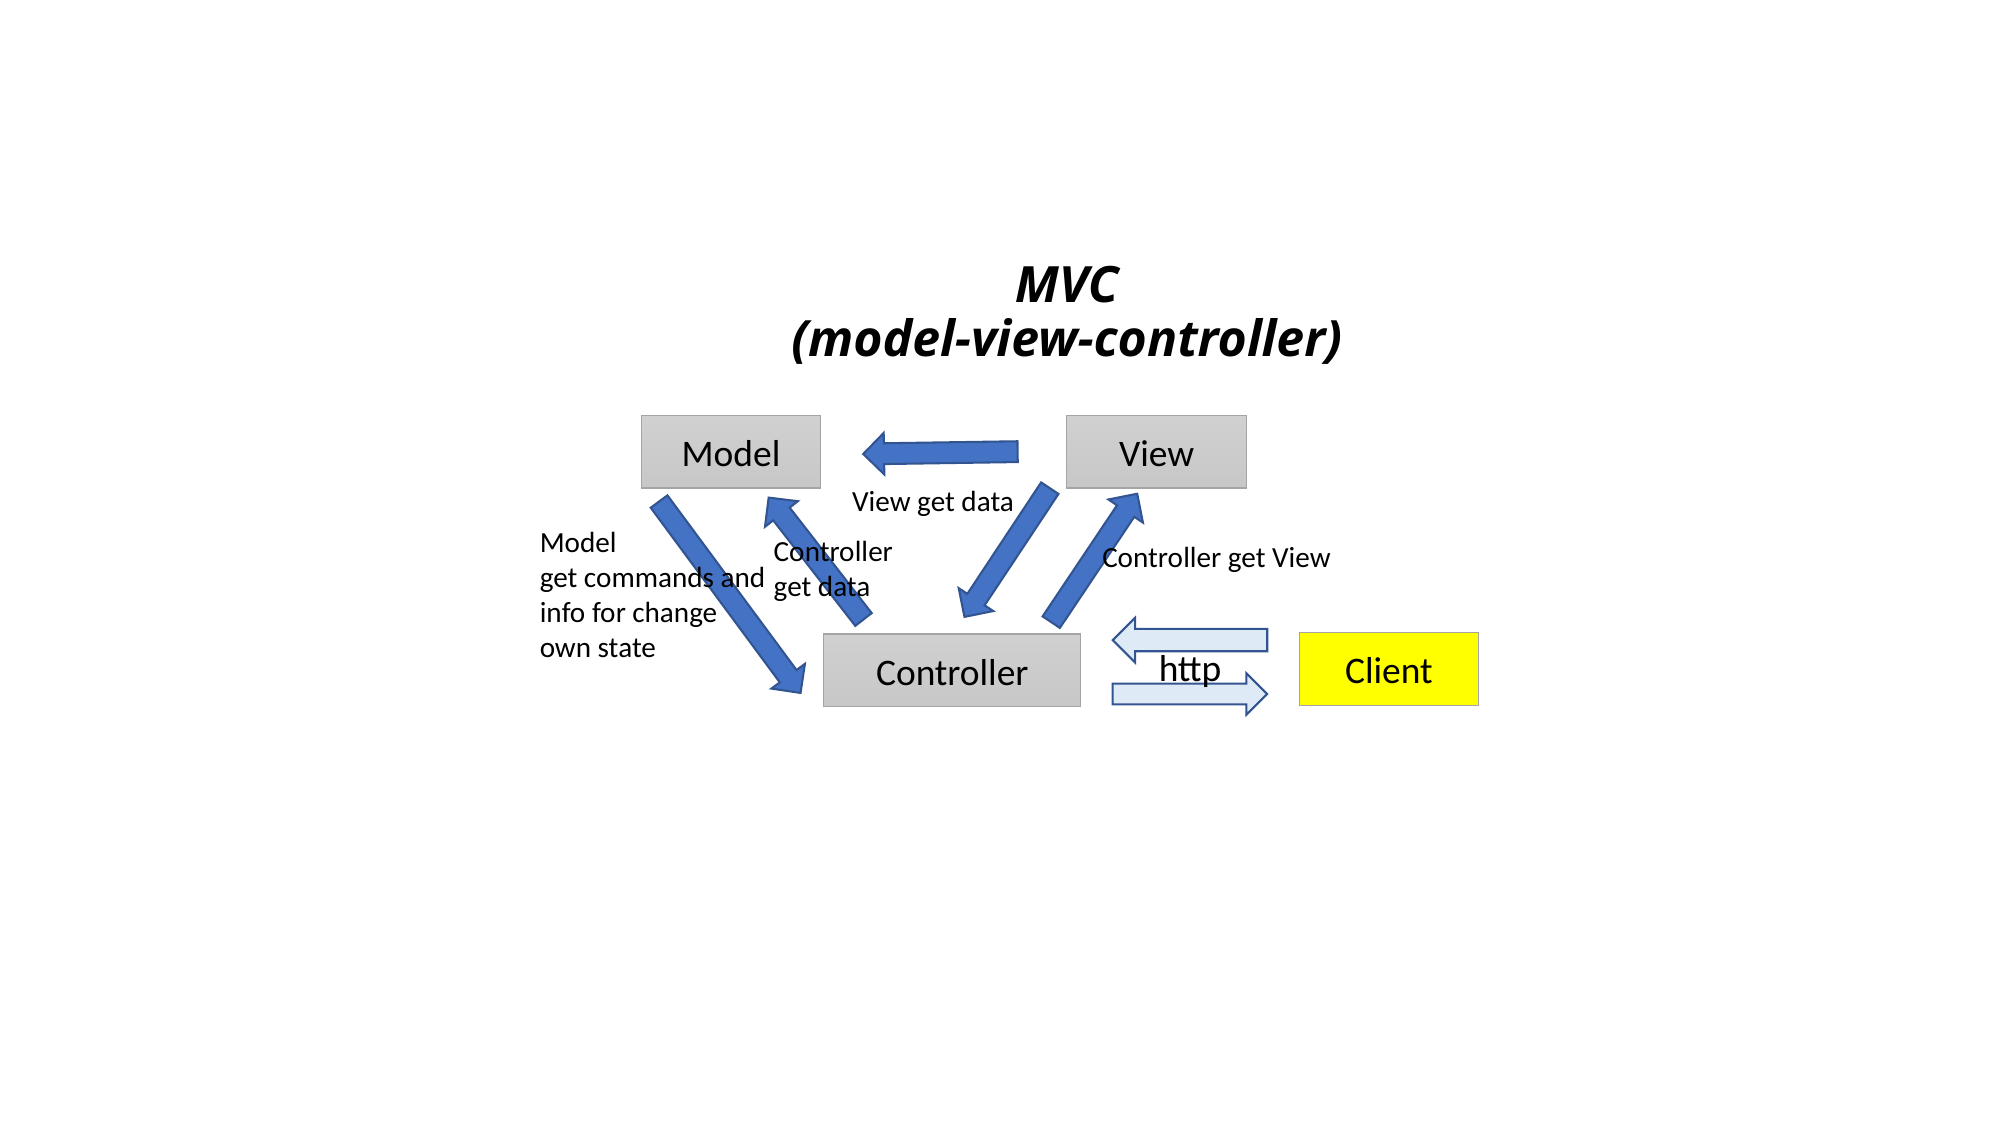

# MVC (model-view-controller)
Model
View
View get data
Model
get commands and info for change own state
Controller
get data
Controller get View
Client
Controller
http